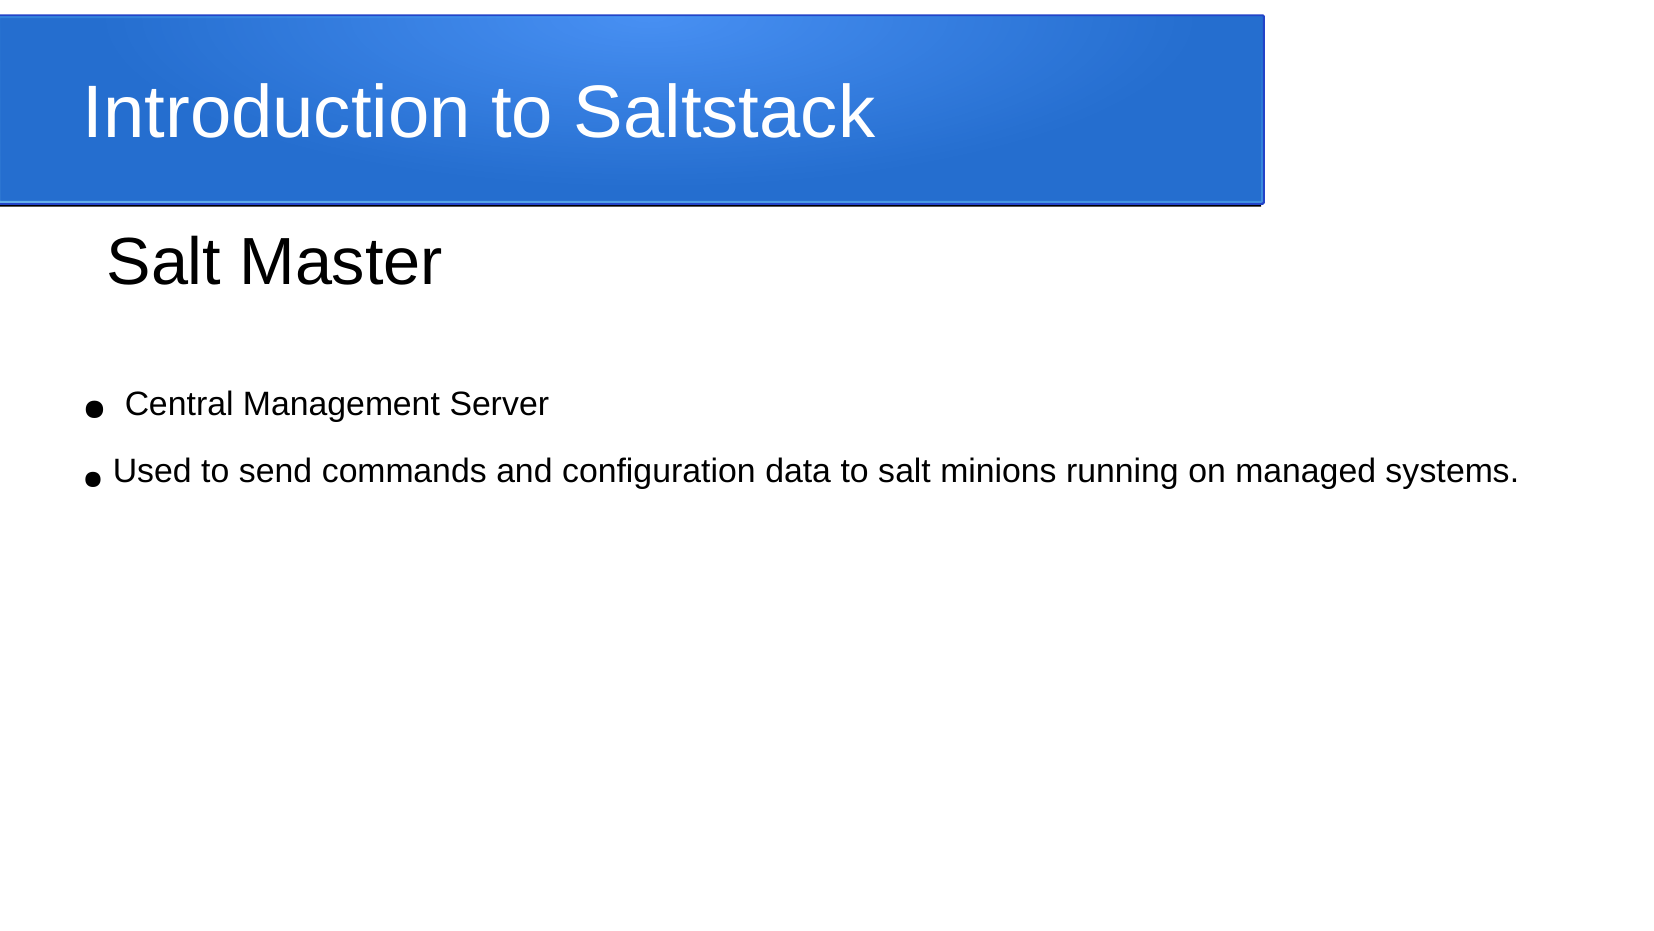

# Introduction to Saltstack
Salt Master
 Central Management Server
 Used to send commands and configuration data to salt minions running on managed systems.